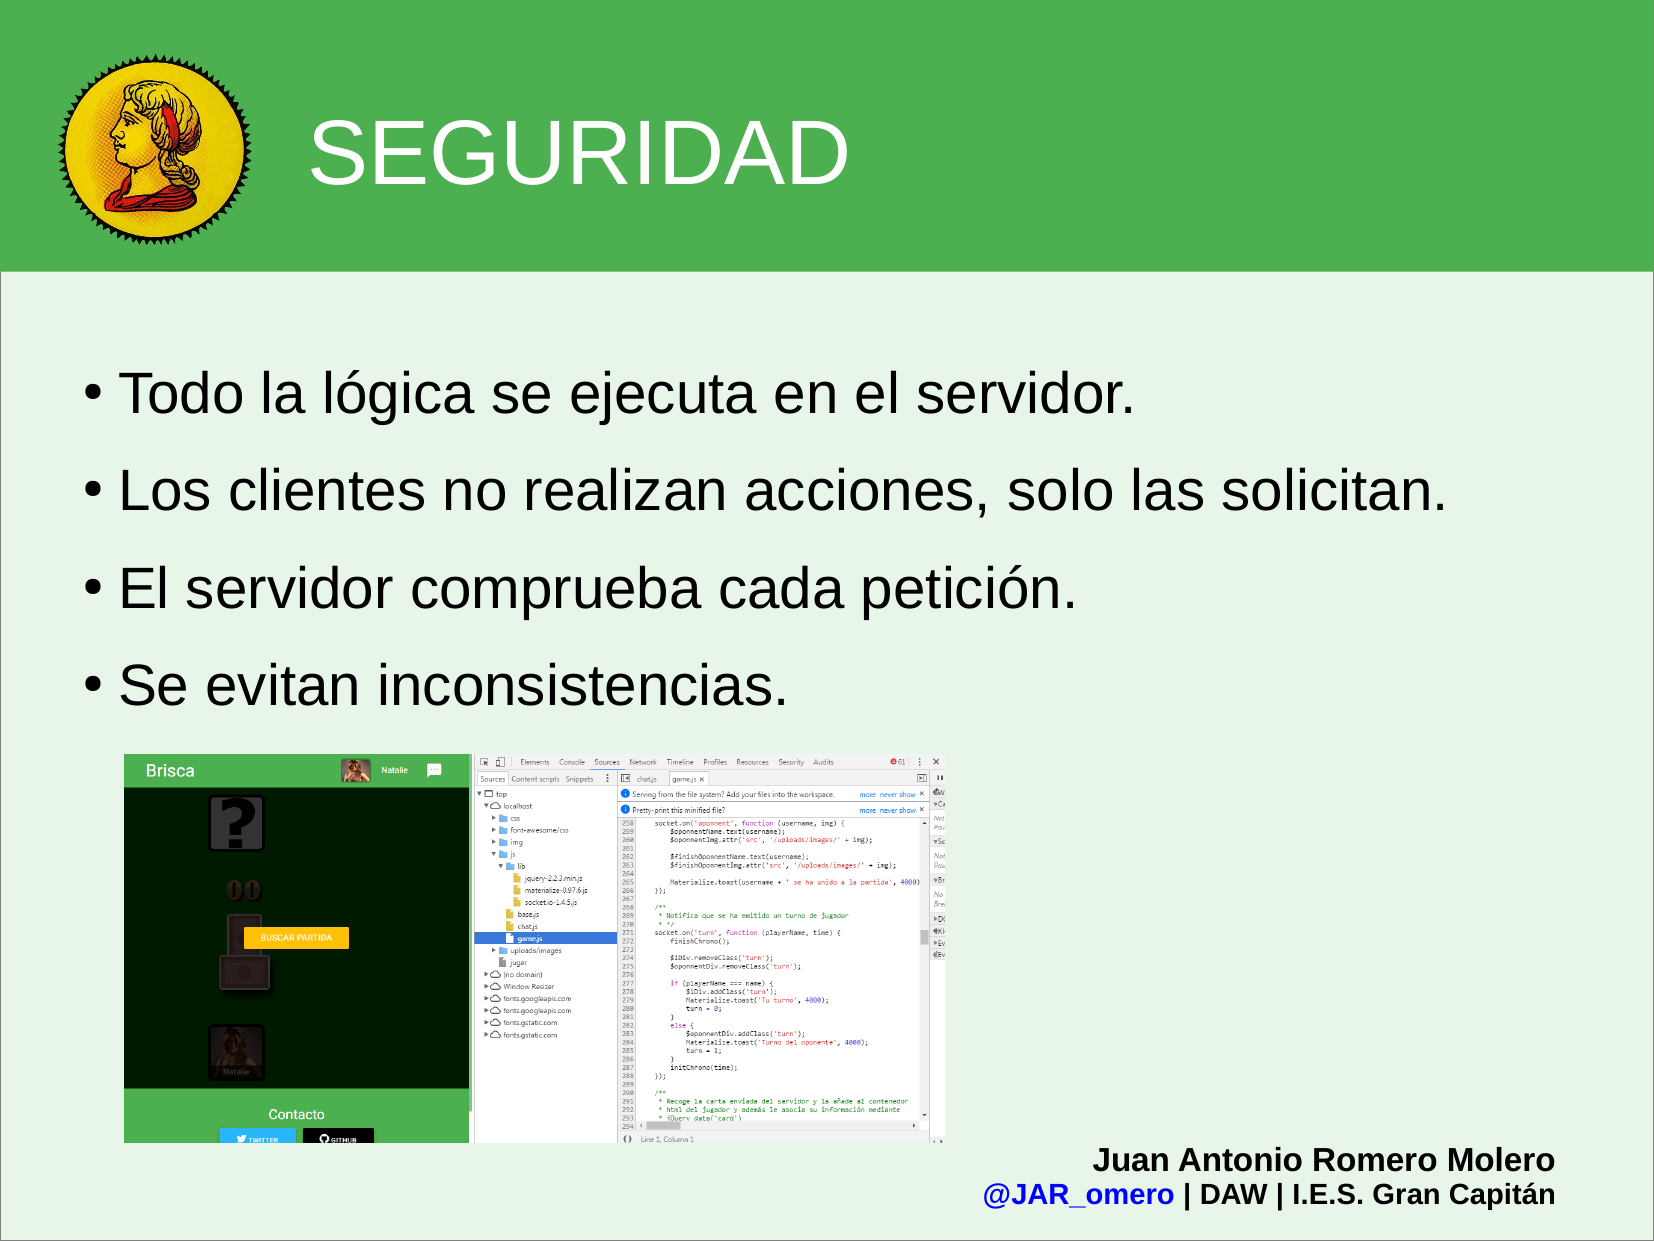

# SEGURIDAD
Todo la lógica se ejecuta en el servidor.
Los clientes no realizan acciones, solo las solicitan.
El servidor comprueba cada petición.
Se evitan inconsistencias.
Juan Antonio Romero Molero
@JAR_omero | DAW | I.E.S. Gran Capitán